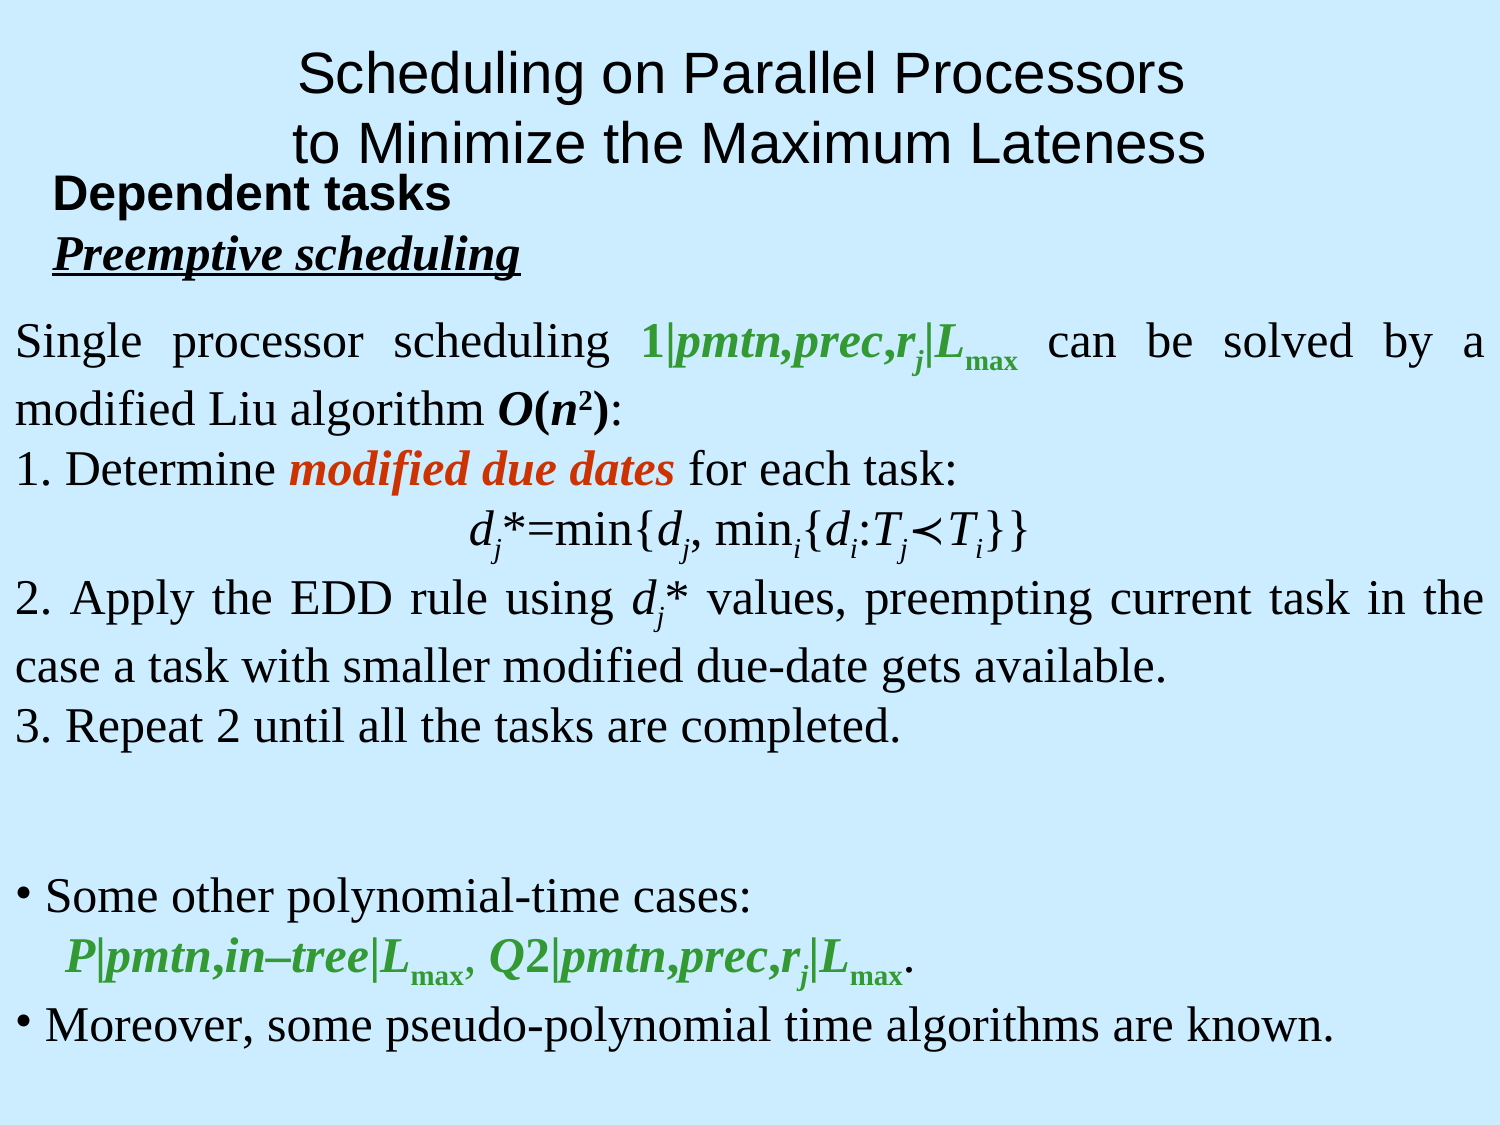

# Scheduling on Parallel Processors to Minimize the Maximum Lateness
Dependent tasks
Preemptive scheduling
Single processor scheduling 1|pmtn,prec,rj|Lmax can be solved by a modified Liu algorithm O(n2):
1. Determine modified due dates for each task:
dj*=min{dj, mini{di:TjTi}}
2. Apply the EDD rule using dj* values, preempting current task in the case a task with smaller modified due-date gets available.
3. Repeat 2 until all the tasks are completed.
 Some other polynomial-time cases:
 P|pmtn,in–tree|Lmax, Q2|pmtn,prec,rj|Lmax.
 Moreover, some pseudo-polynomial time algorithms are known.